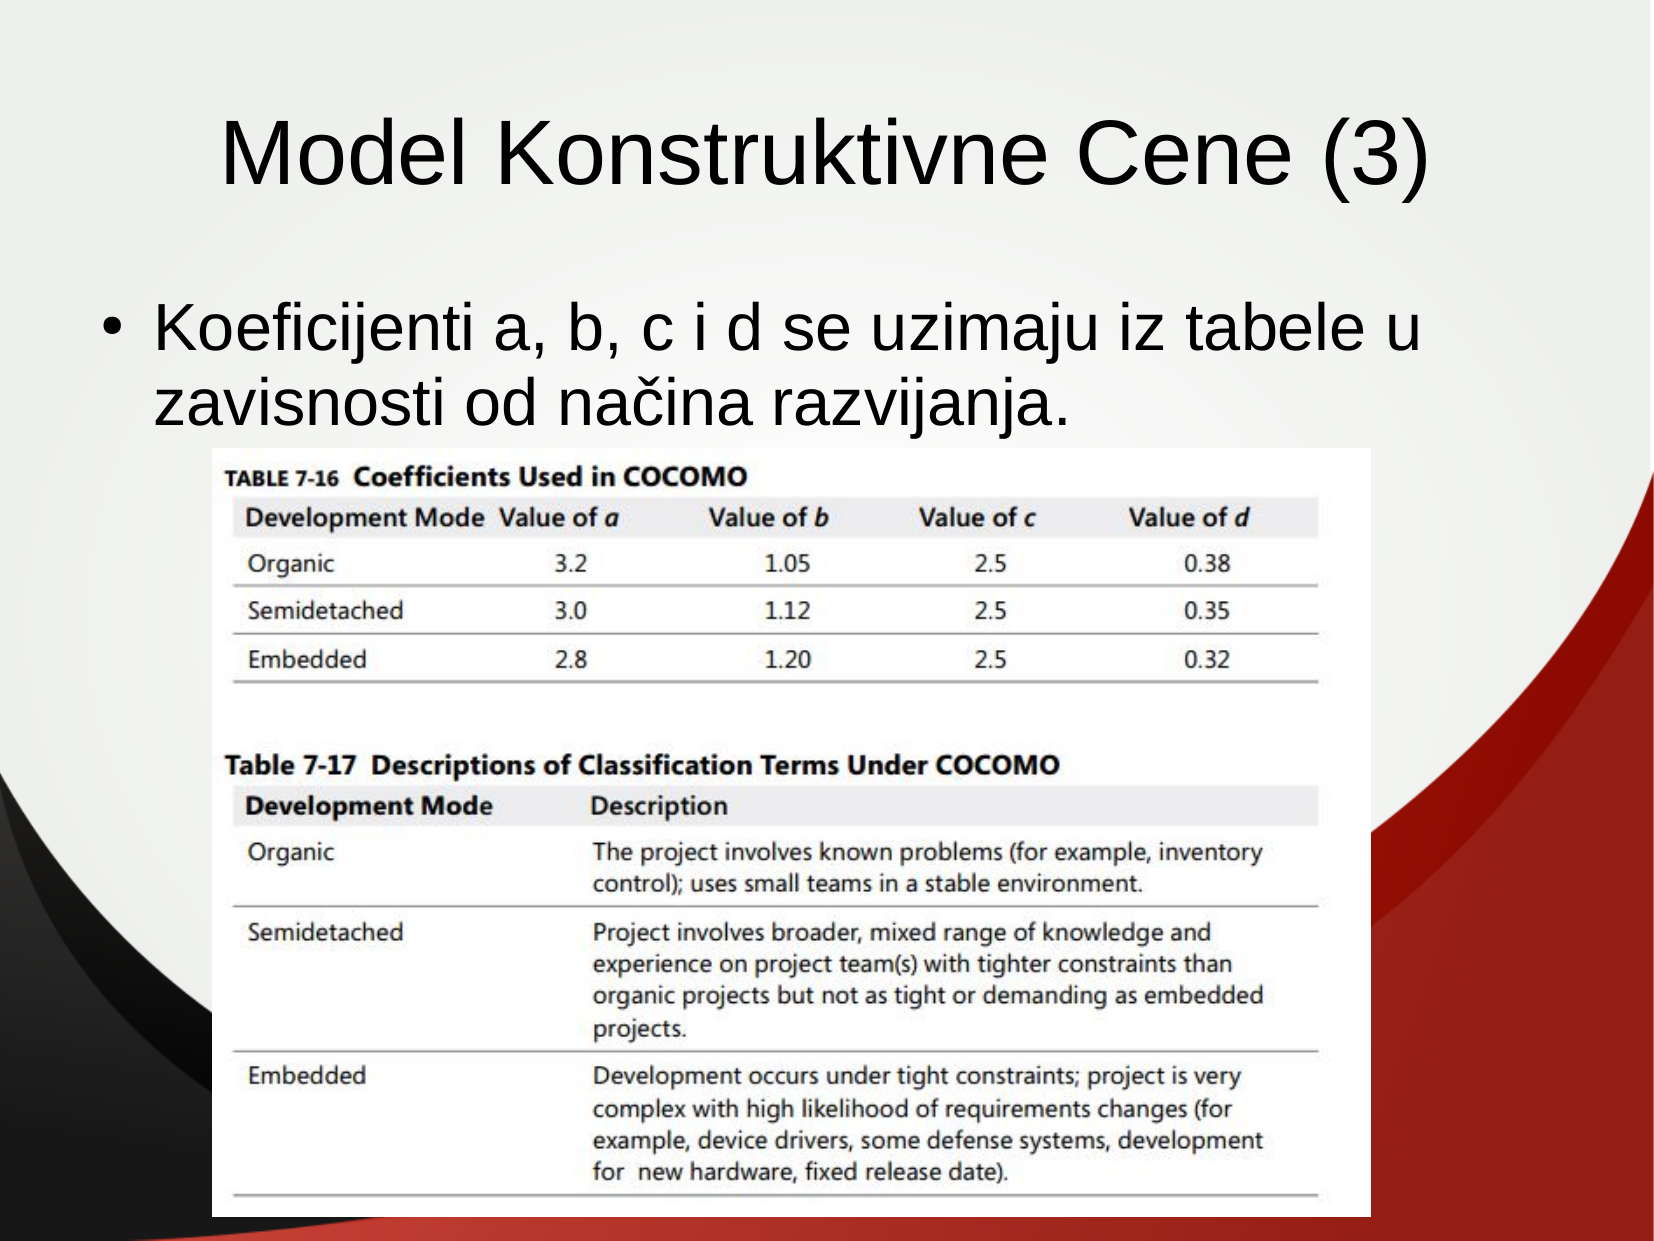

# Model Konstruktivne Cene (3)
Koeficijenti a, b, c i d se uzimaju iz tabele u zavisnosti od načina razvijanja.